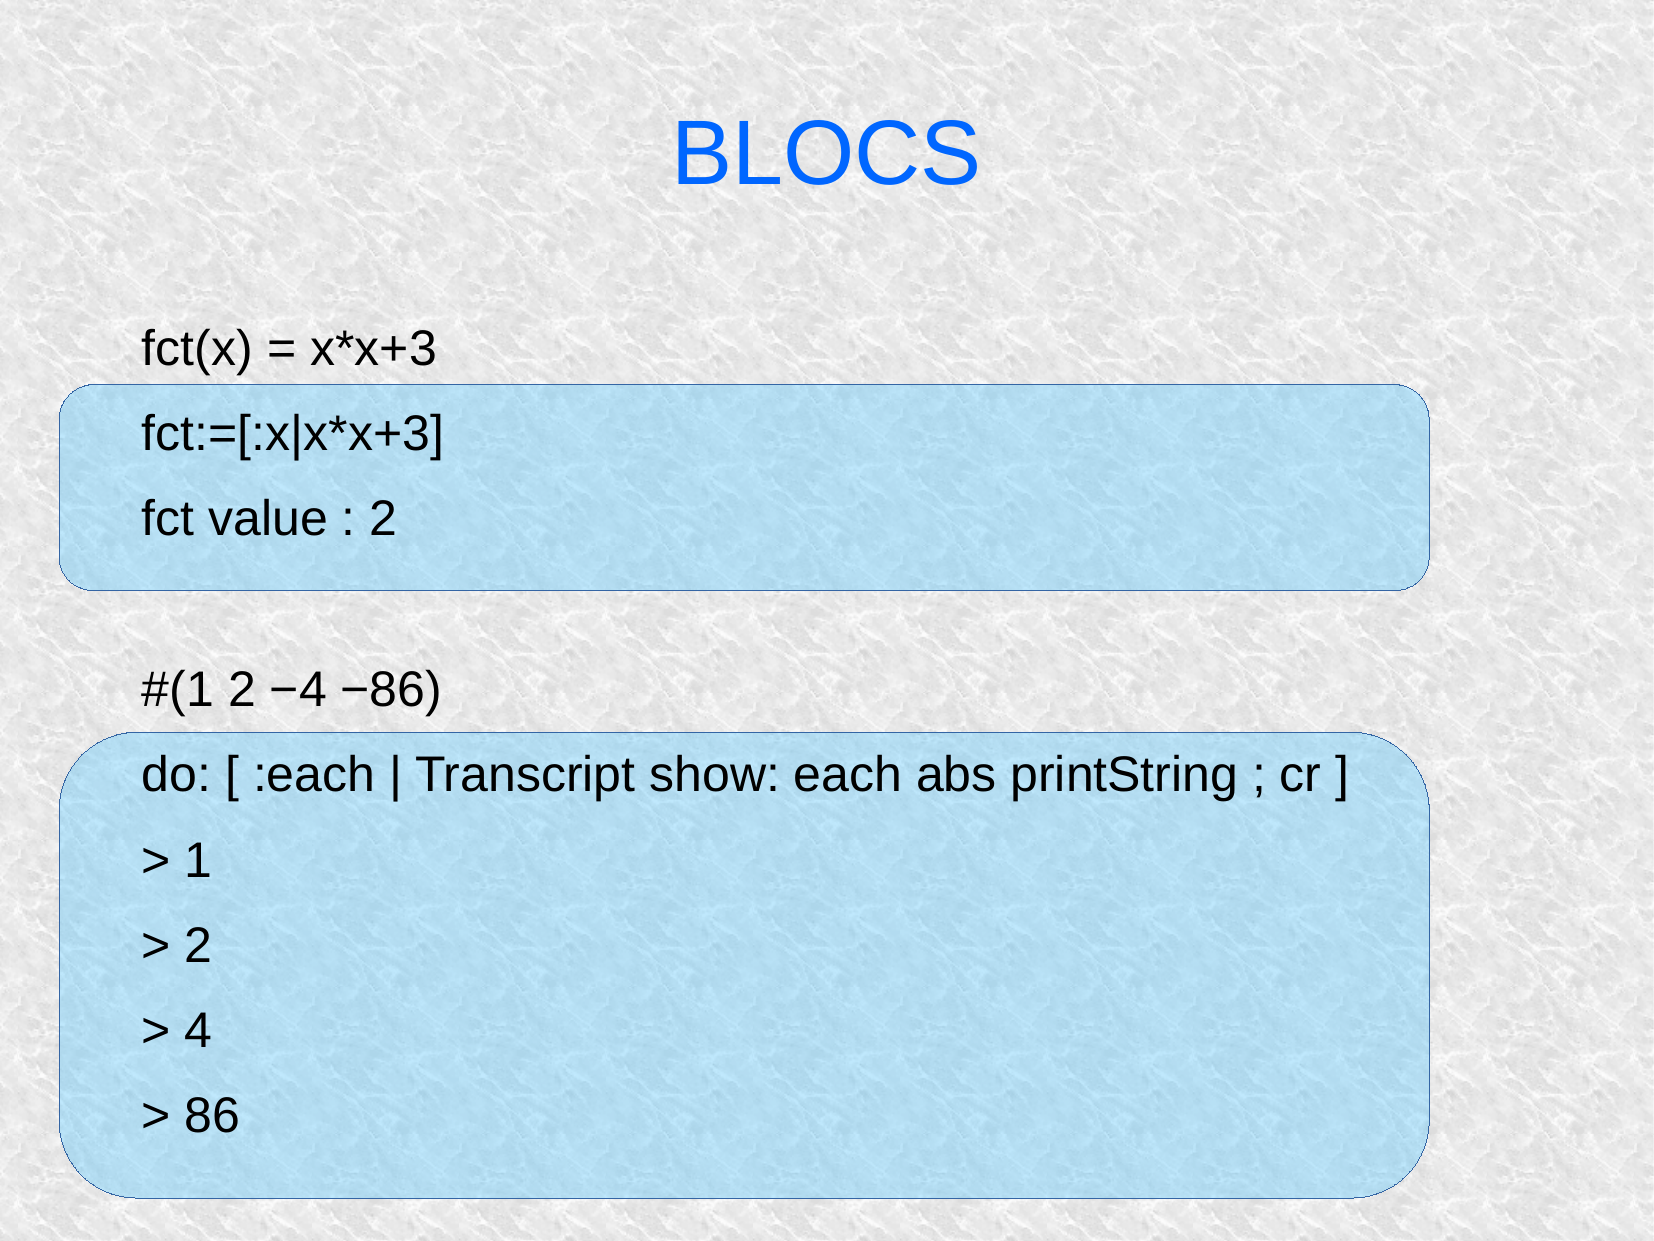

# BLOCS
fct(x) = x*x+3
fct:=[:x|x*x+3]
fct value : 2
#(1 2 −4 −86)
do: [ :each | Transcript show: each abs printString ; cr ]
> 1
> 2
> 4
> 86